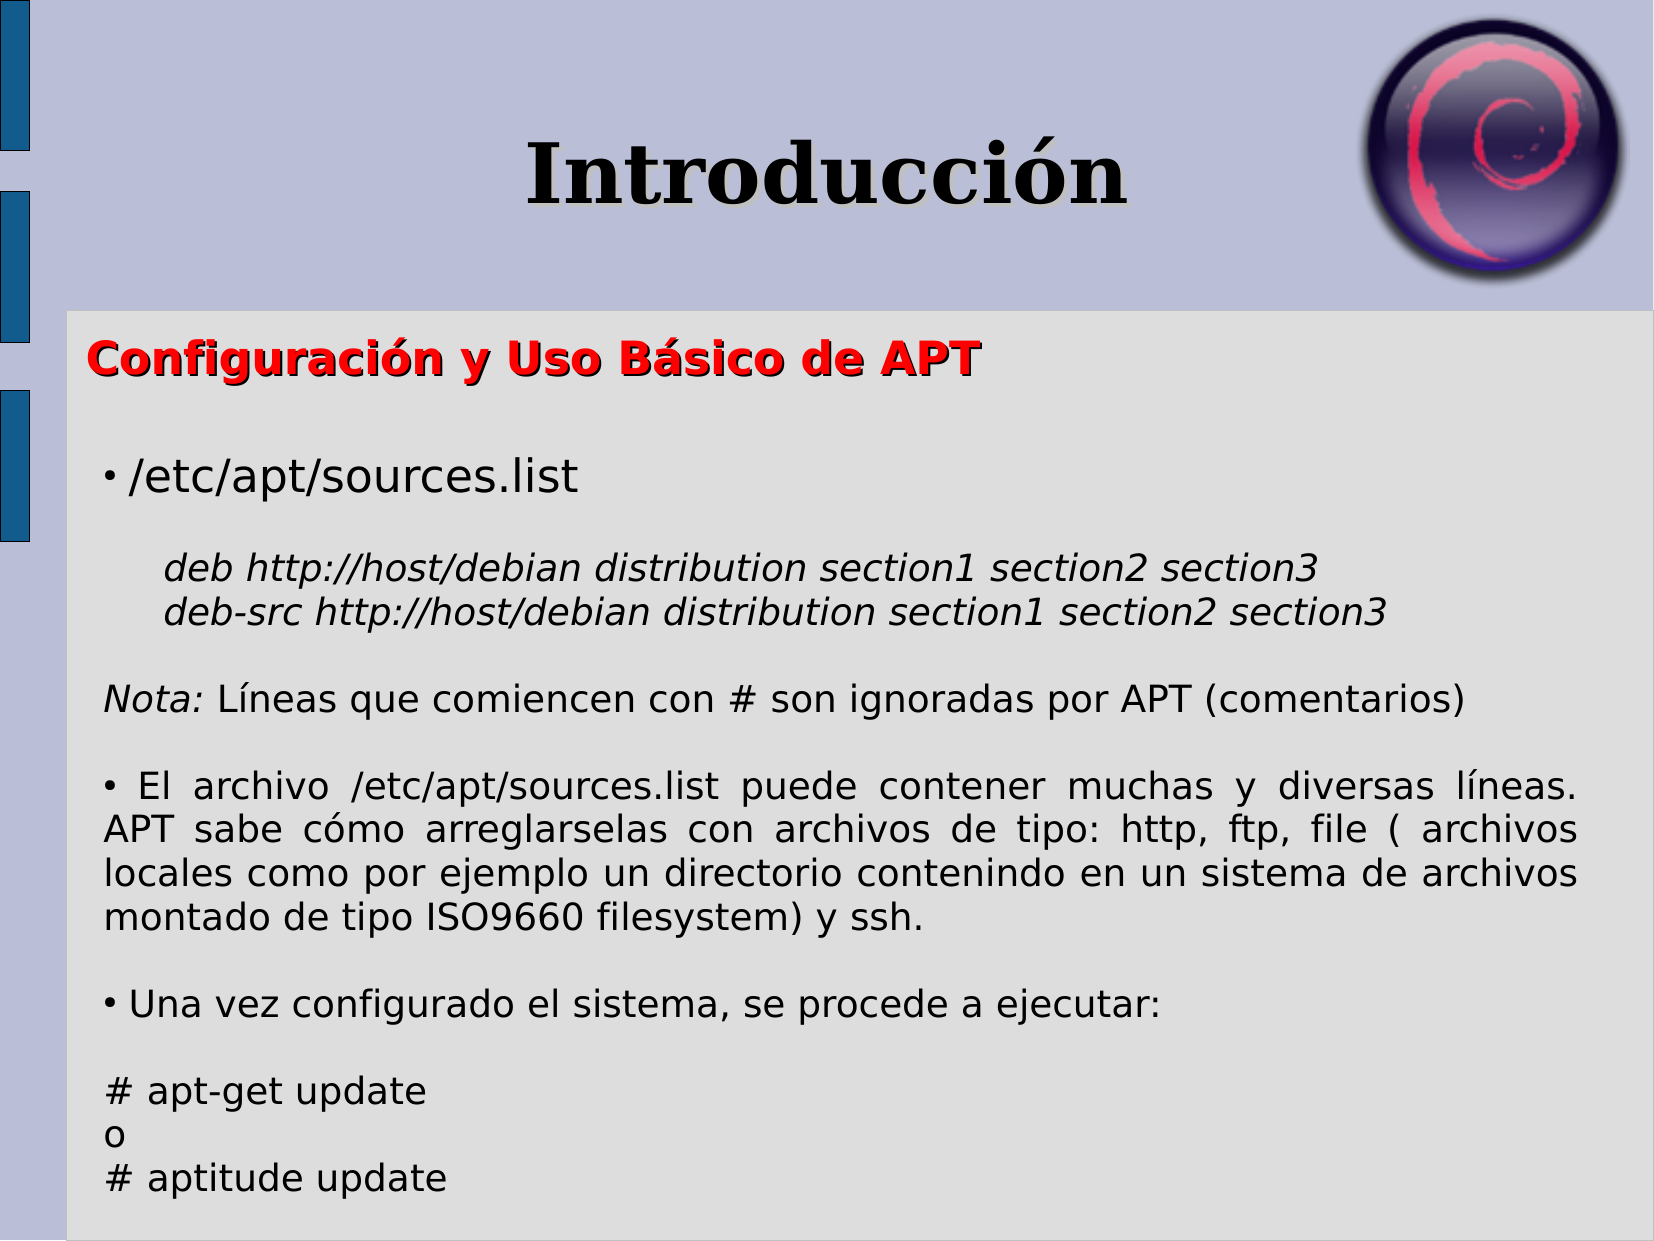

Introducción
Configuración y Uso Básico de APT
 /etc/apt/sources.list
 deb http://host/debian distribution section1 section2 section3
 deb-src http://host/debian distribution section1 section2 section3
Nota: Líneas que comiencen con # son ignoradas por APT (comentarios)
 El archivo /etc/apt/sources.list puede contener muchas y diversas líneas. APT sabe cómo arreglarselas con archivos de tipo: http, ftp, file ( archivos locales como por ejemplo un directorio contenindo en un sistema de archivos montado de tipo ISO9660 filesystem) y ssh.
 Una vez configurado el sistema, se procede a ejecutar:
# apt-get update
o
# aptitude update